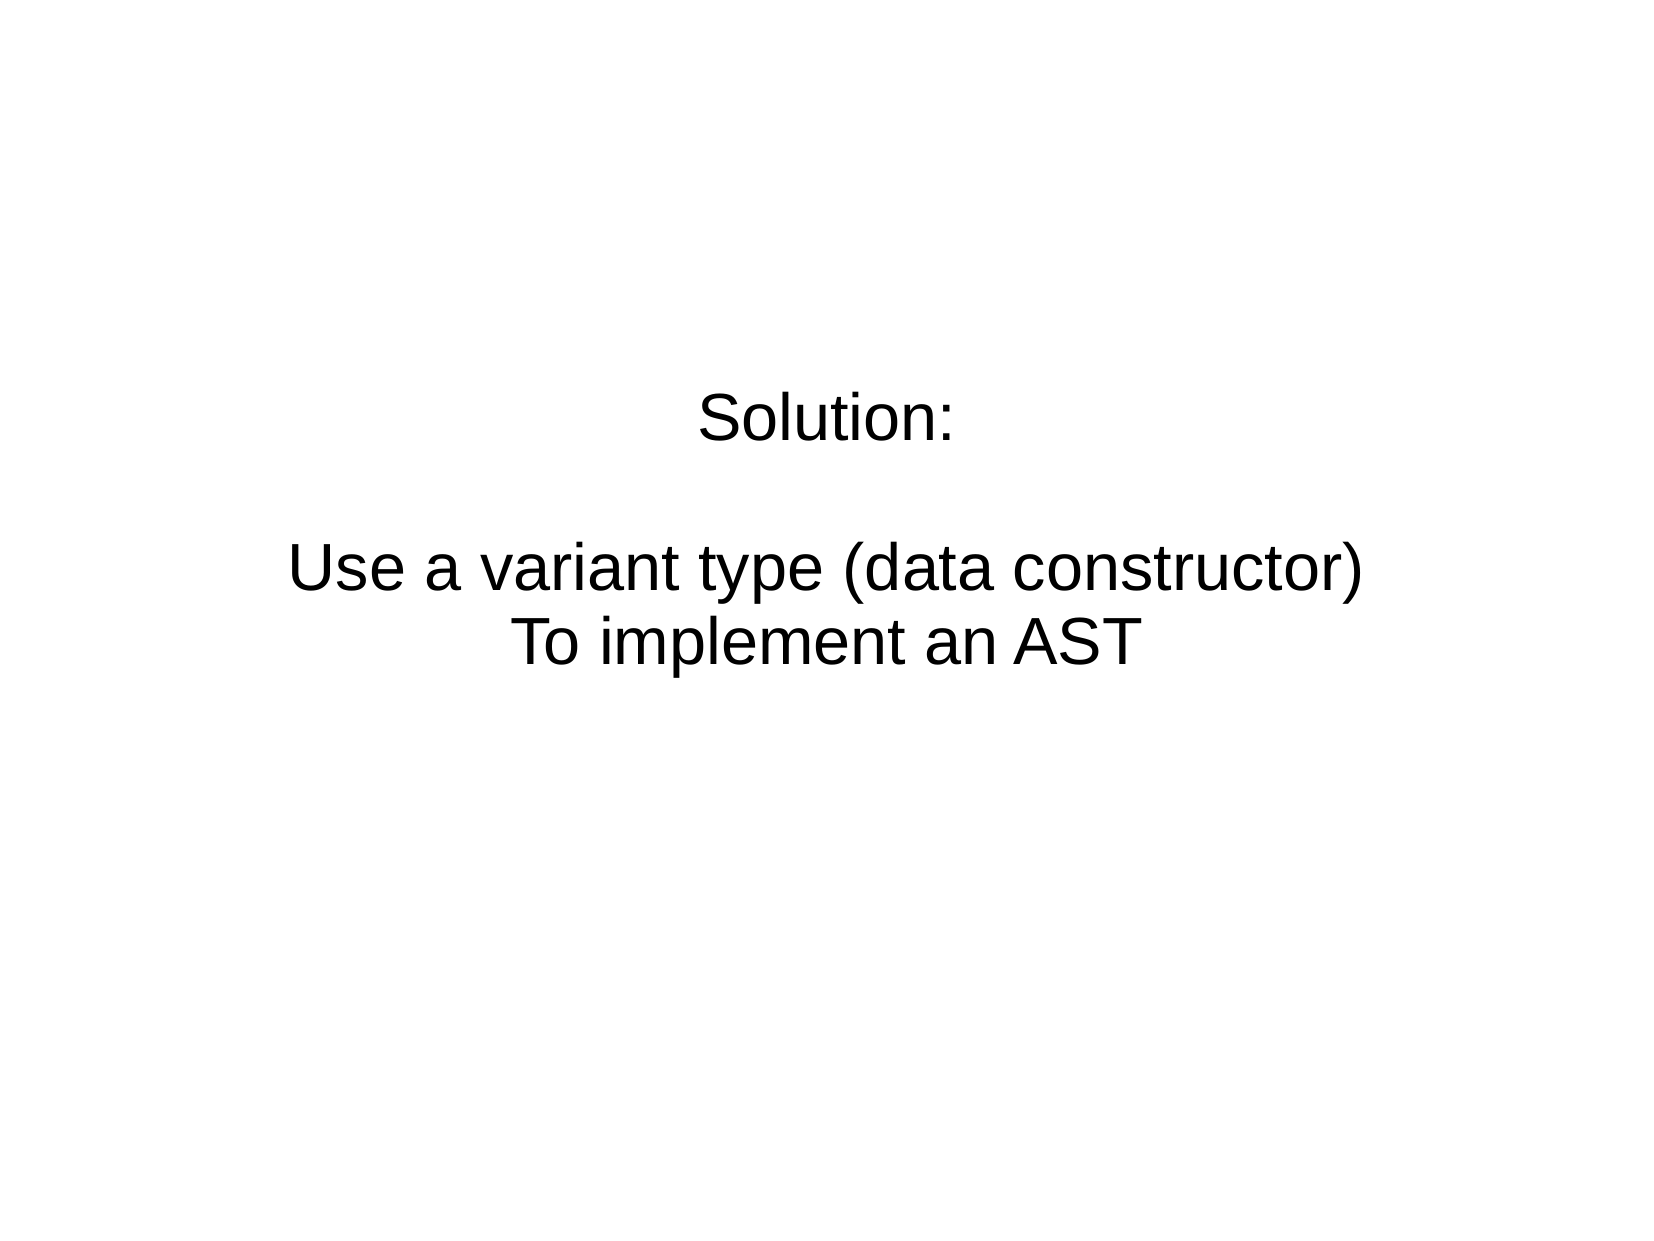

# Solution:
Use a variant type (data constructor)
To implement an AST